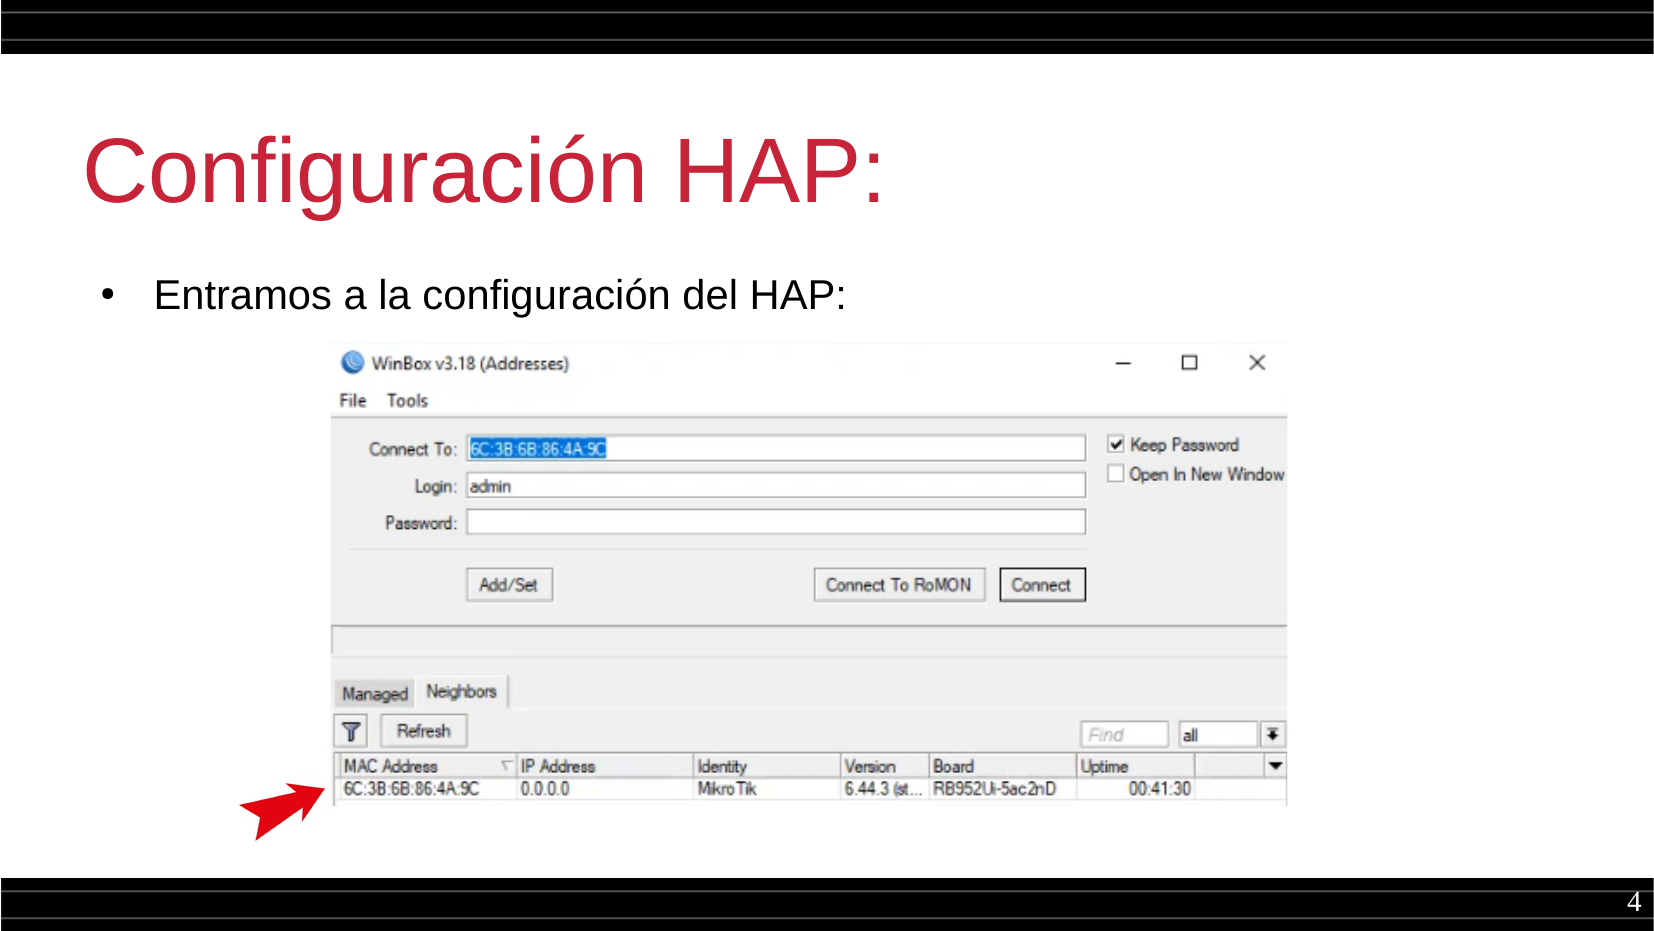

# Configuración HAP:
Entramos a la configuración del HAP: